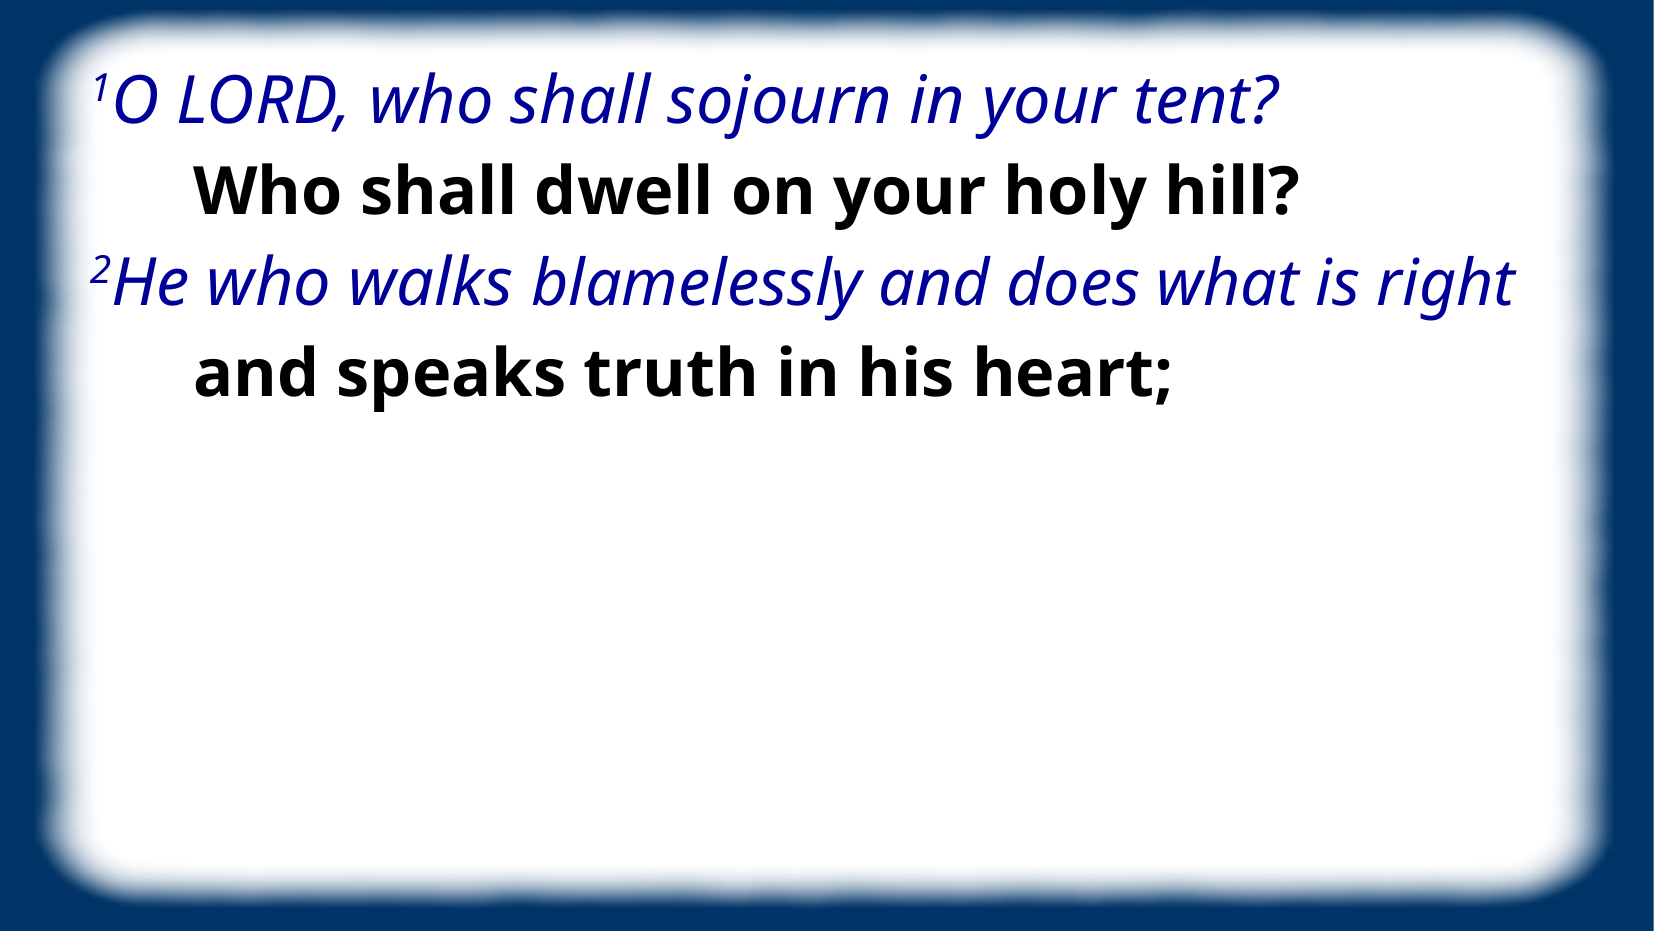

1O LORD, who shall sojourn in your tent?
 Who shall dwell on your holy hill?
2He who walks blamelessly and does what is right
 and speaks truth in his heart;